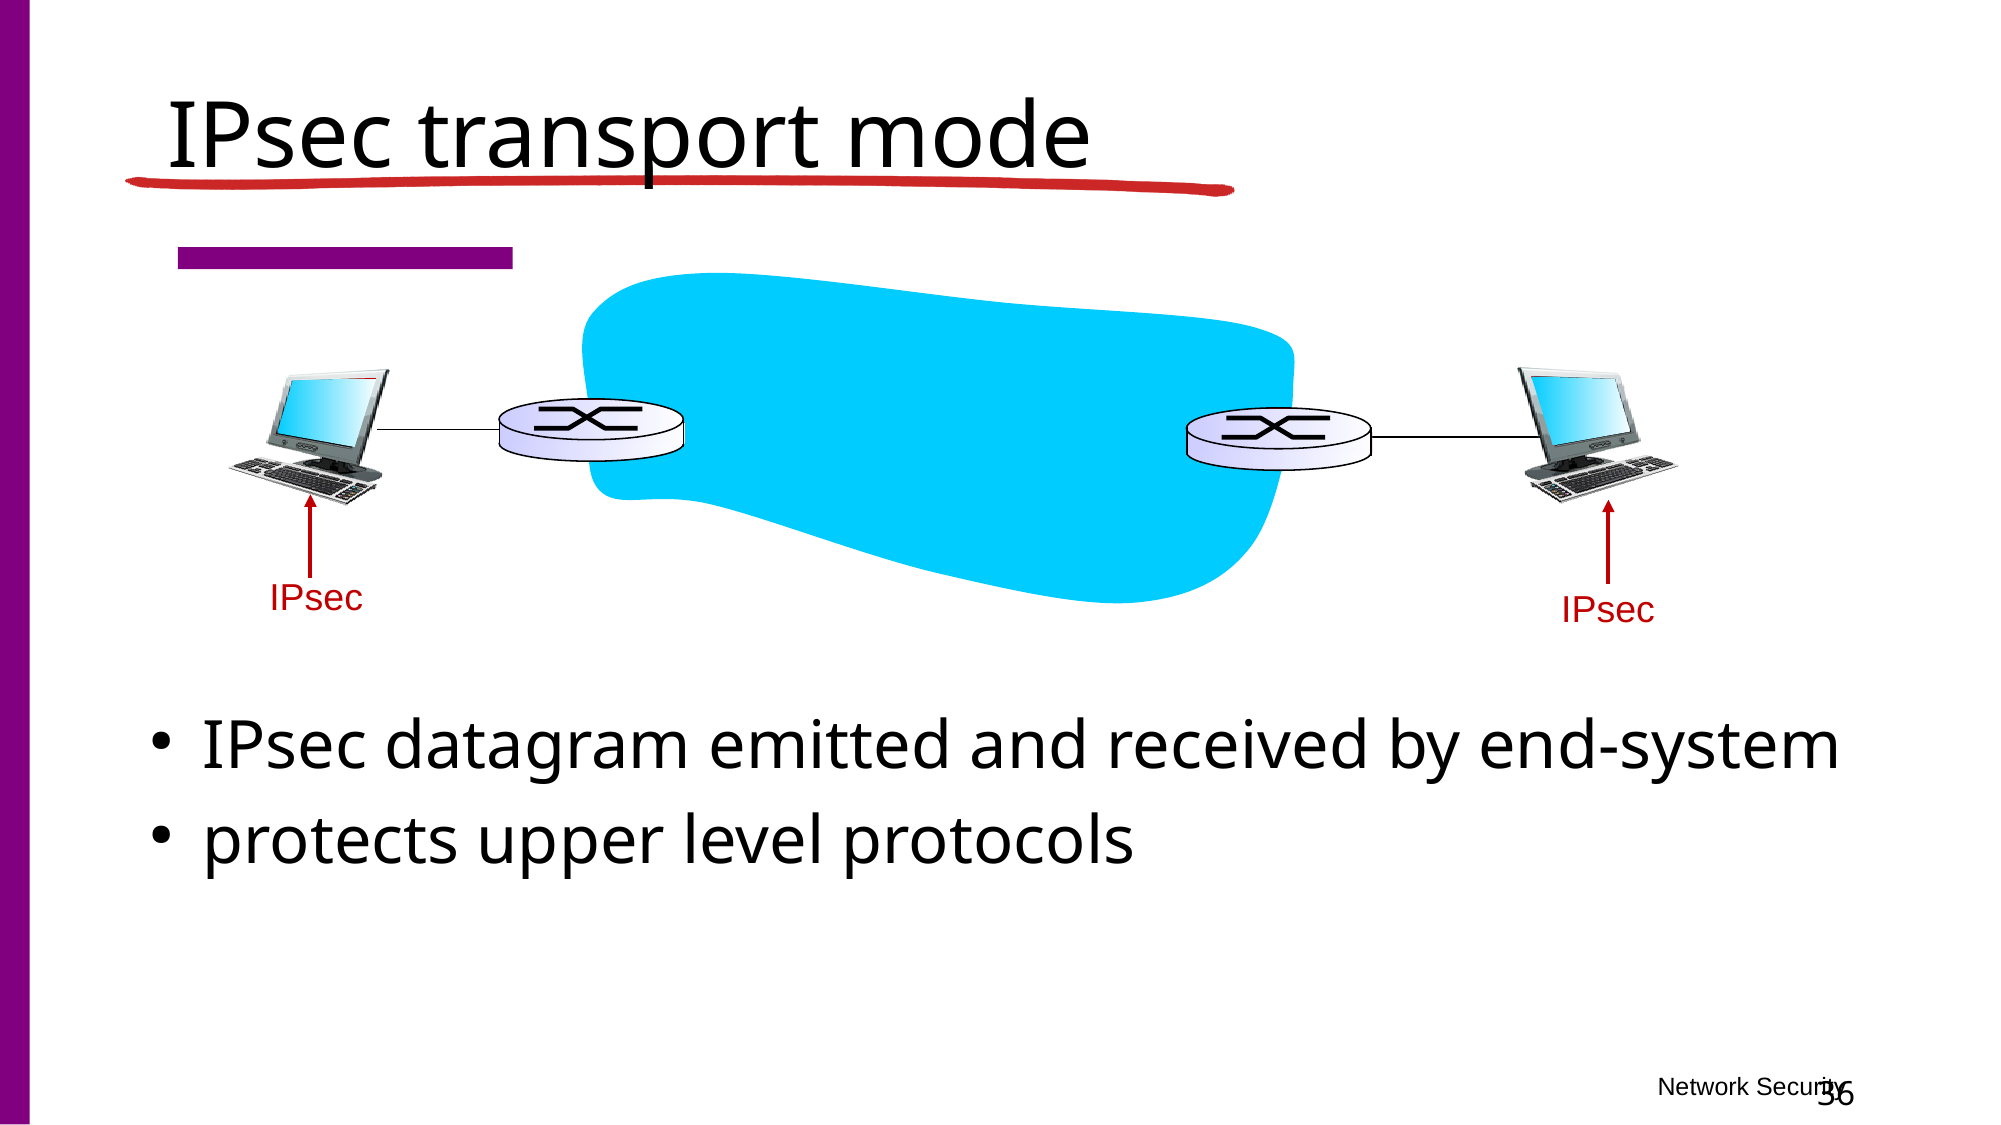

# IPsec transport mode
IPsec
IPsec
IPsec datagram emitted and received by end-system
protects upper level protocols
Network Security